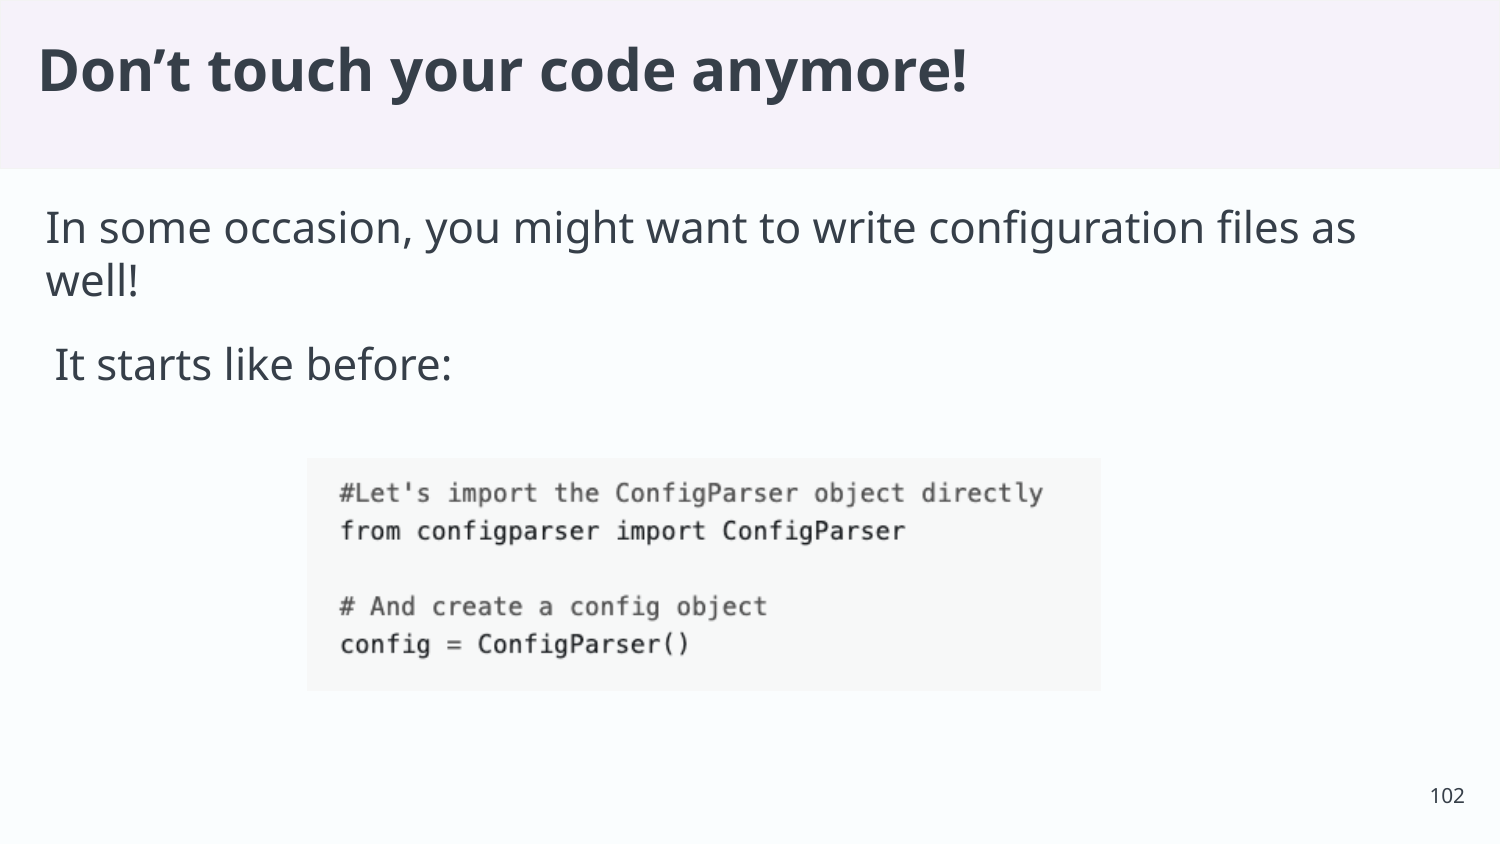

# Don’t touch your code anymore!
In some occasion, you might want to write configuration files as well!
It starts like before: